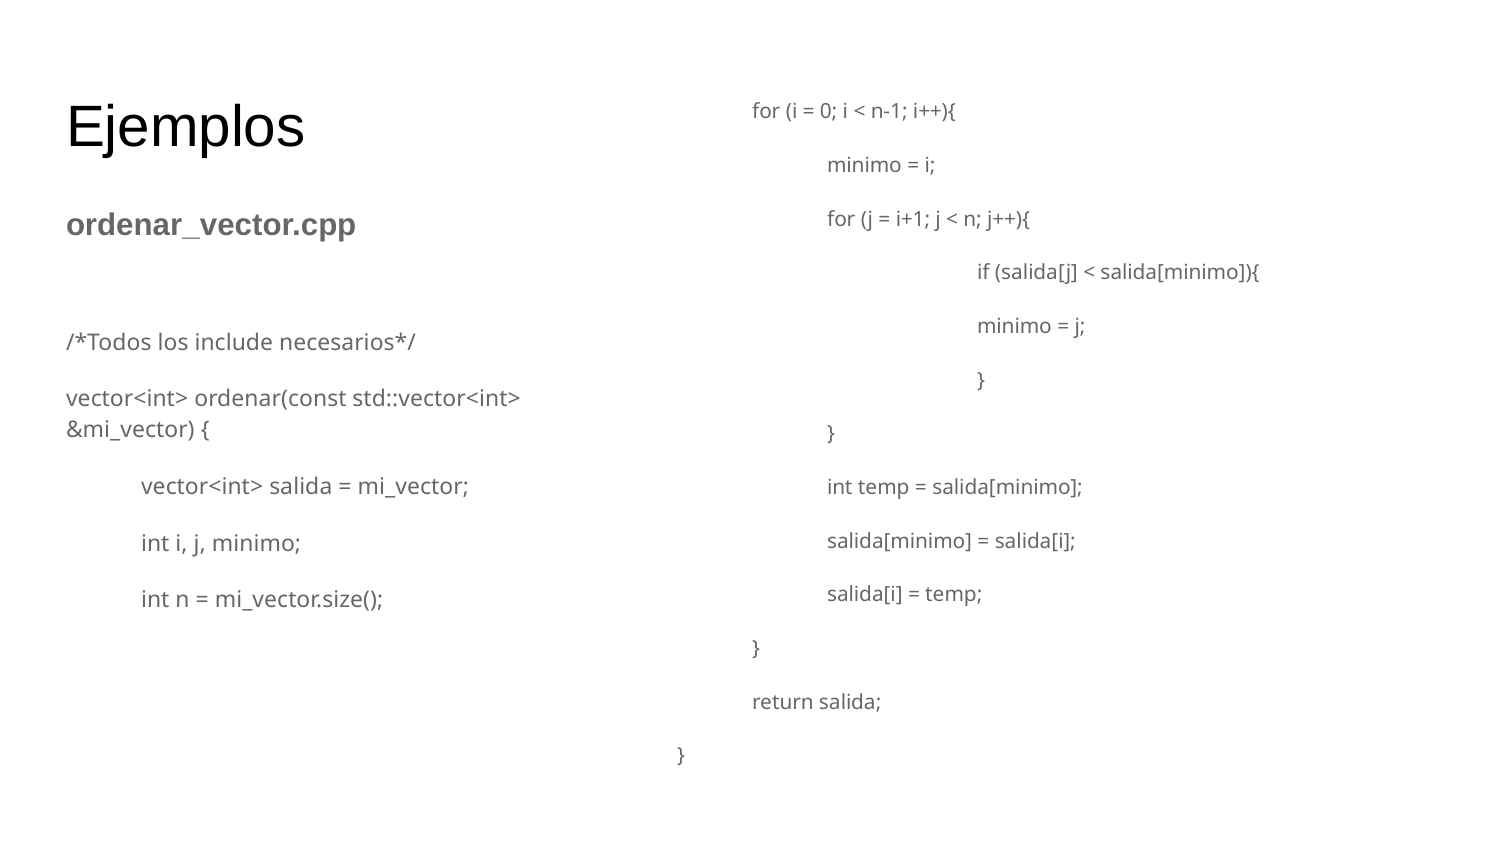

# Ejemplos
for (i = 0; i < n-1; i++){
 	minimo = i;
for (j = i+1; j < n; j++){
 		if (salida[j] < salida[minimo]){
 		minimo = j;
 		}
}
 	int temp = salida[minimo];
 	salida[minimo] = salida[i];
 	salida[i] = temp;
}
return salida;
}
ordenar_vector.cpp
/*Todos los include necesarios*/
vector<int> ordenar(const std::vector<int> &mi_vector) {
vector<int> salida = mi_vector;
int i, j, minimo;
int n = mi_vector.size();